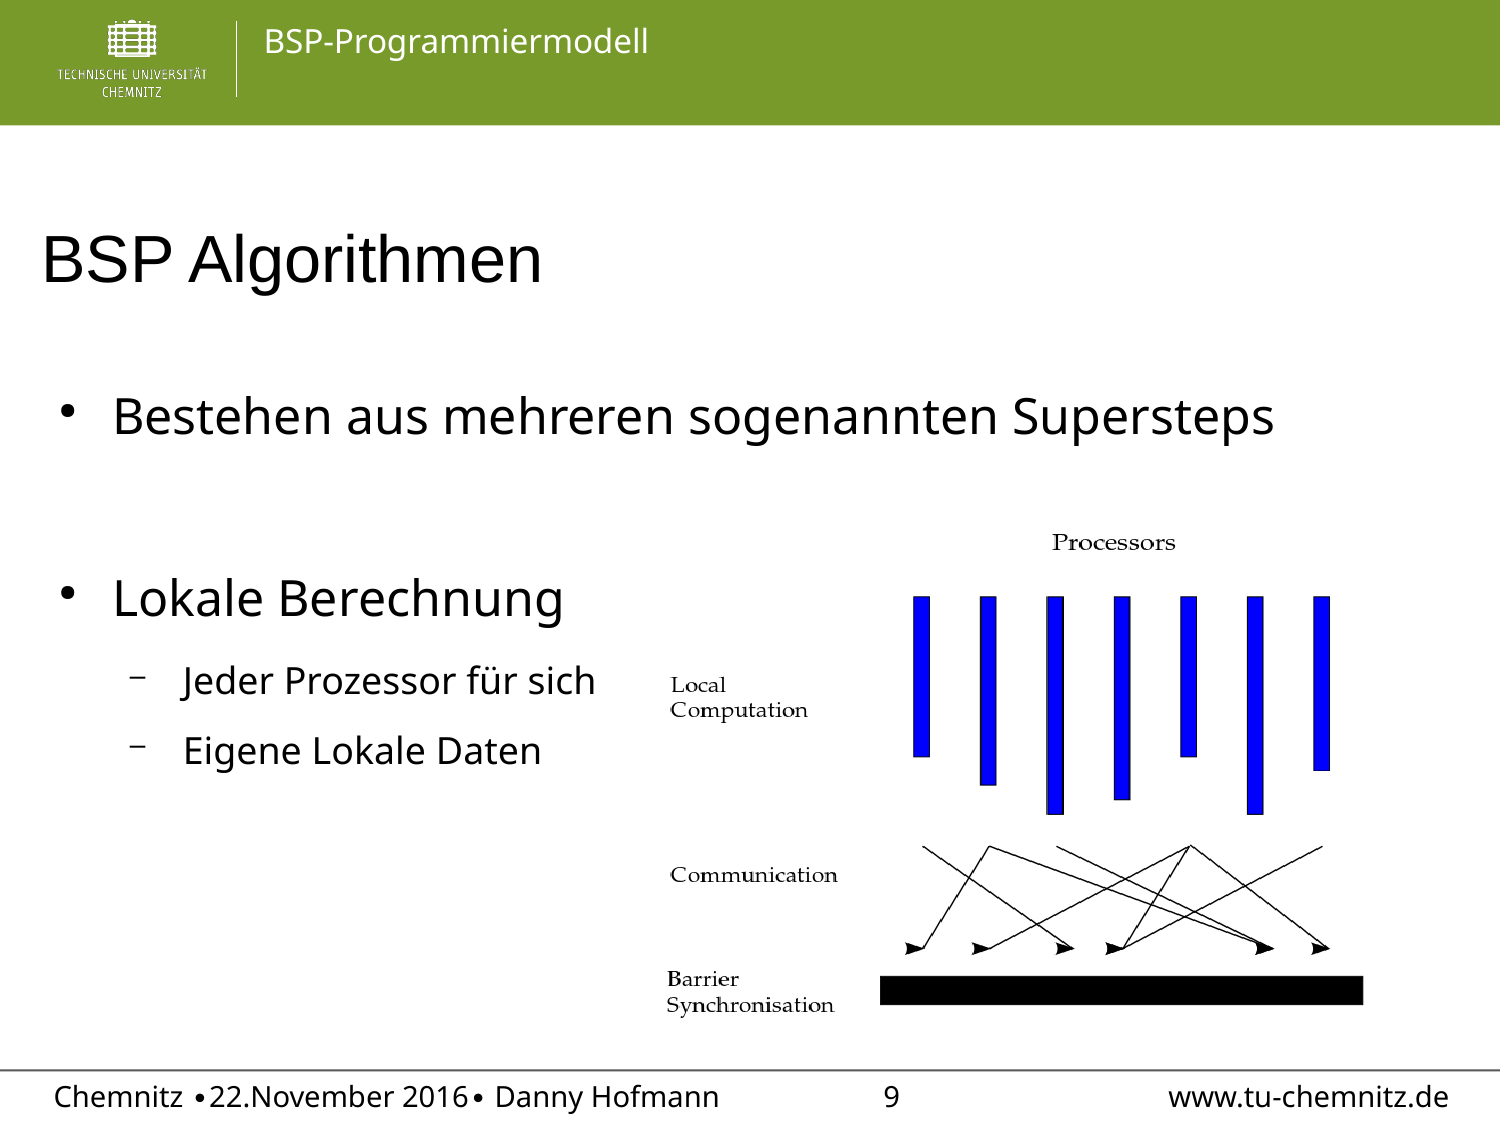

# BSP Algorithmen
Bestehen aus mehreren sogenannten Supersteps
Lokale Berechnung
Jeder Prozessor für sich
Eigene Lokale Daten